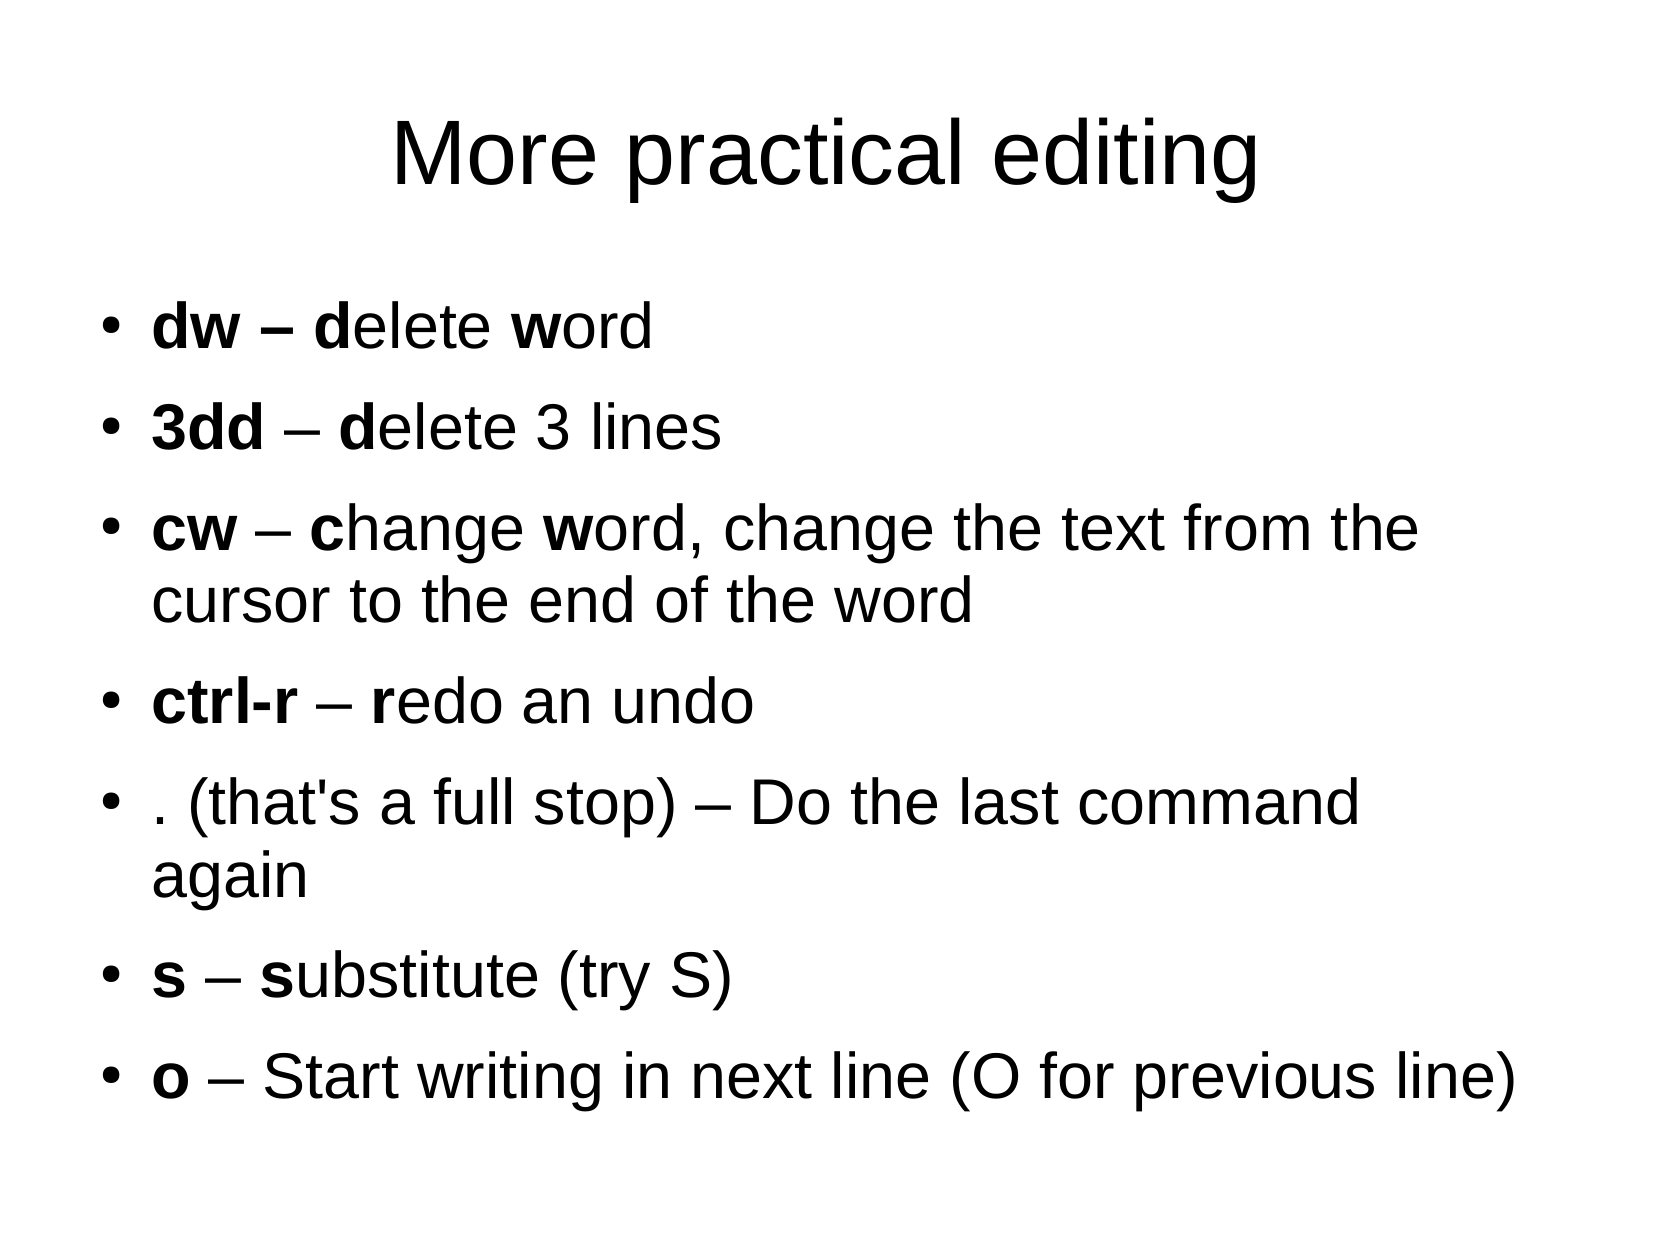

# More practical editing
dw – delete word
3dd – delete 3 lines
cw – change word, change the text from the cursor to the end of the word
ctrl-r – redo an undo
. (that's a full stop) – Do the last command again
s – substitute (try S)
o – Start writing in next line (O for previous line)